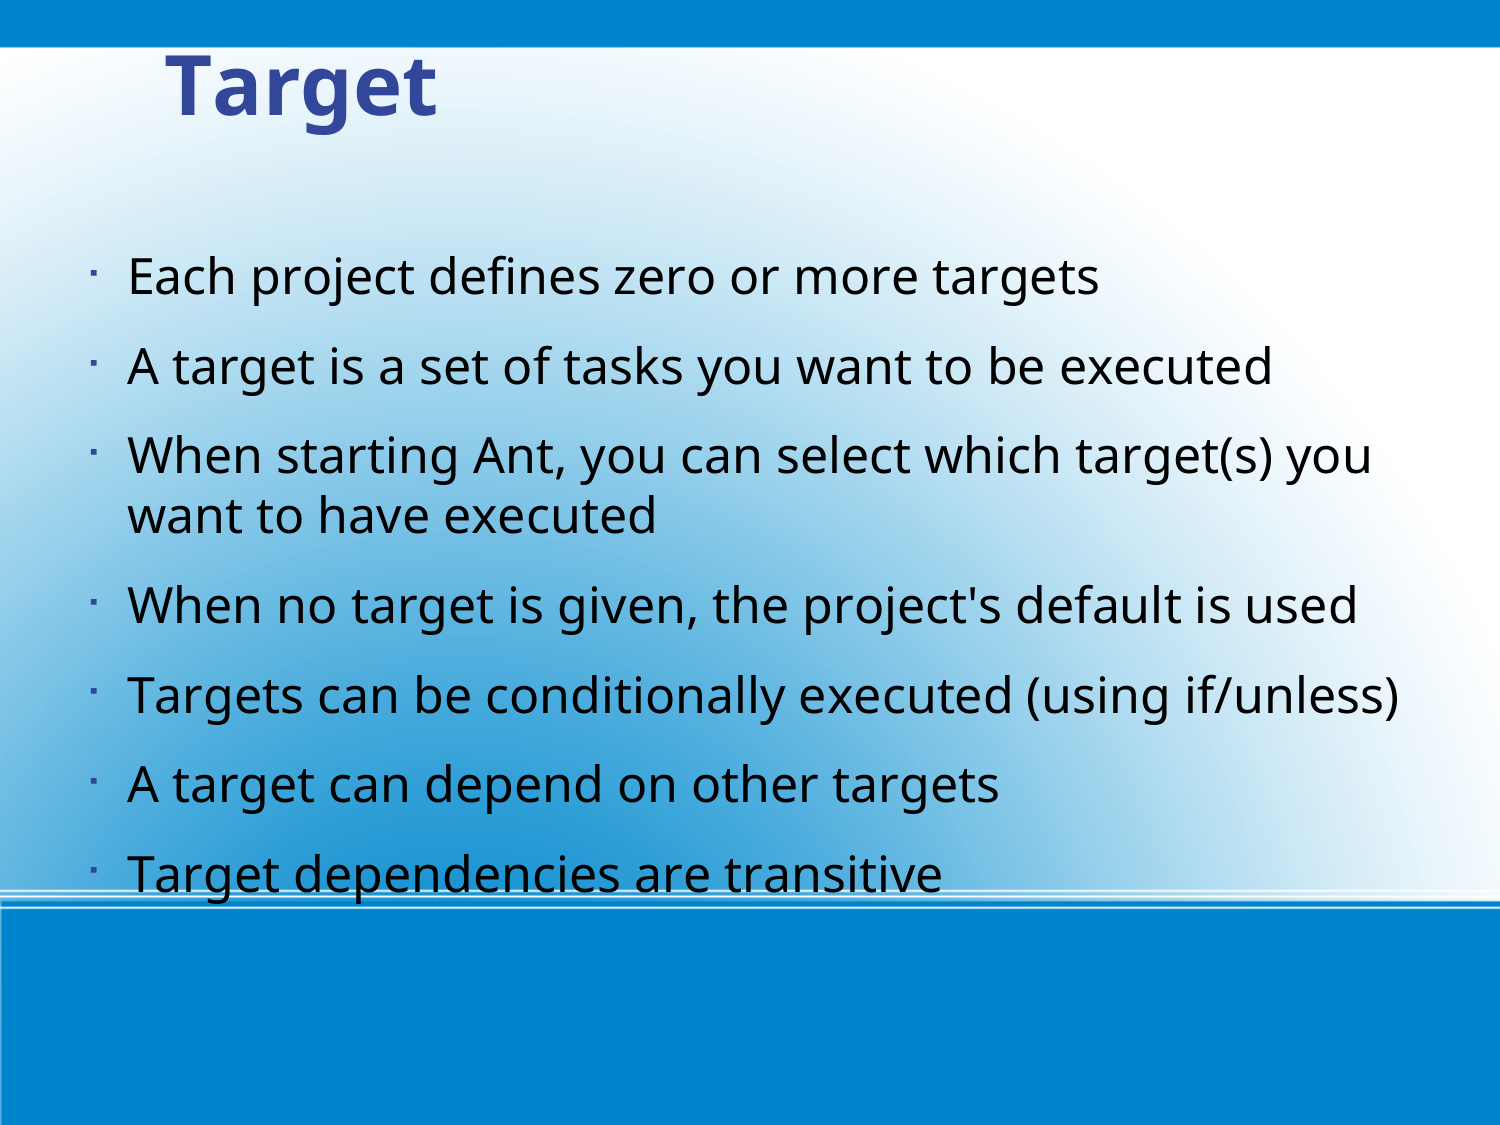

# Target
Each project defines zero or more targets
A target is a set of tasks you want to be executed
When starting Ant, you can select which target(s) you want to have executed
When no target is given, the project's default is used
Targets can be conditionally executed (using if/unless)
A target can depend on other targets
Target dependencies are transitive